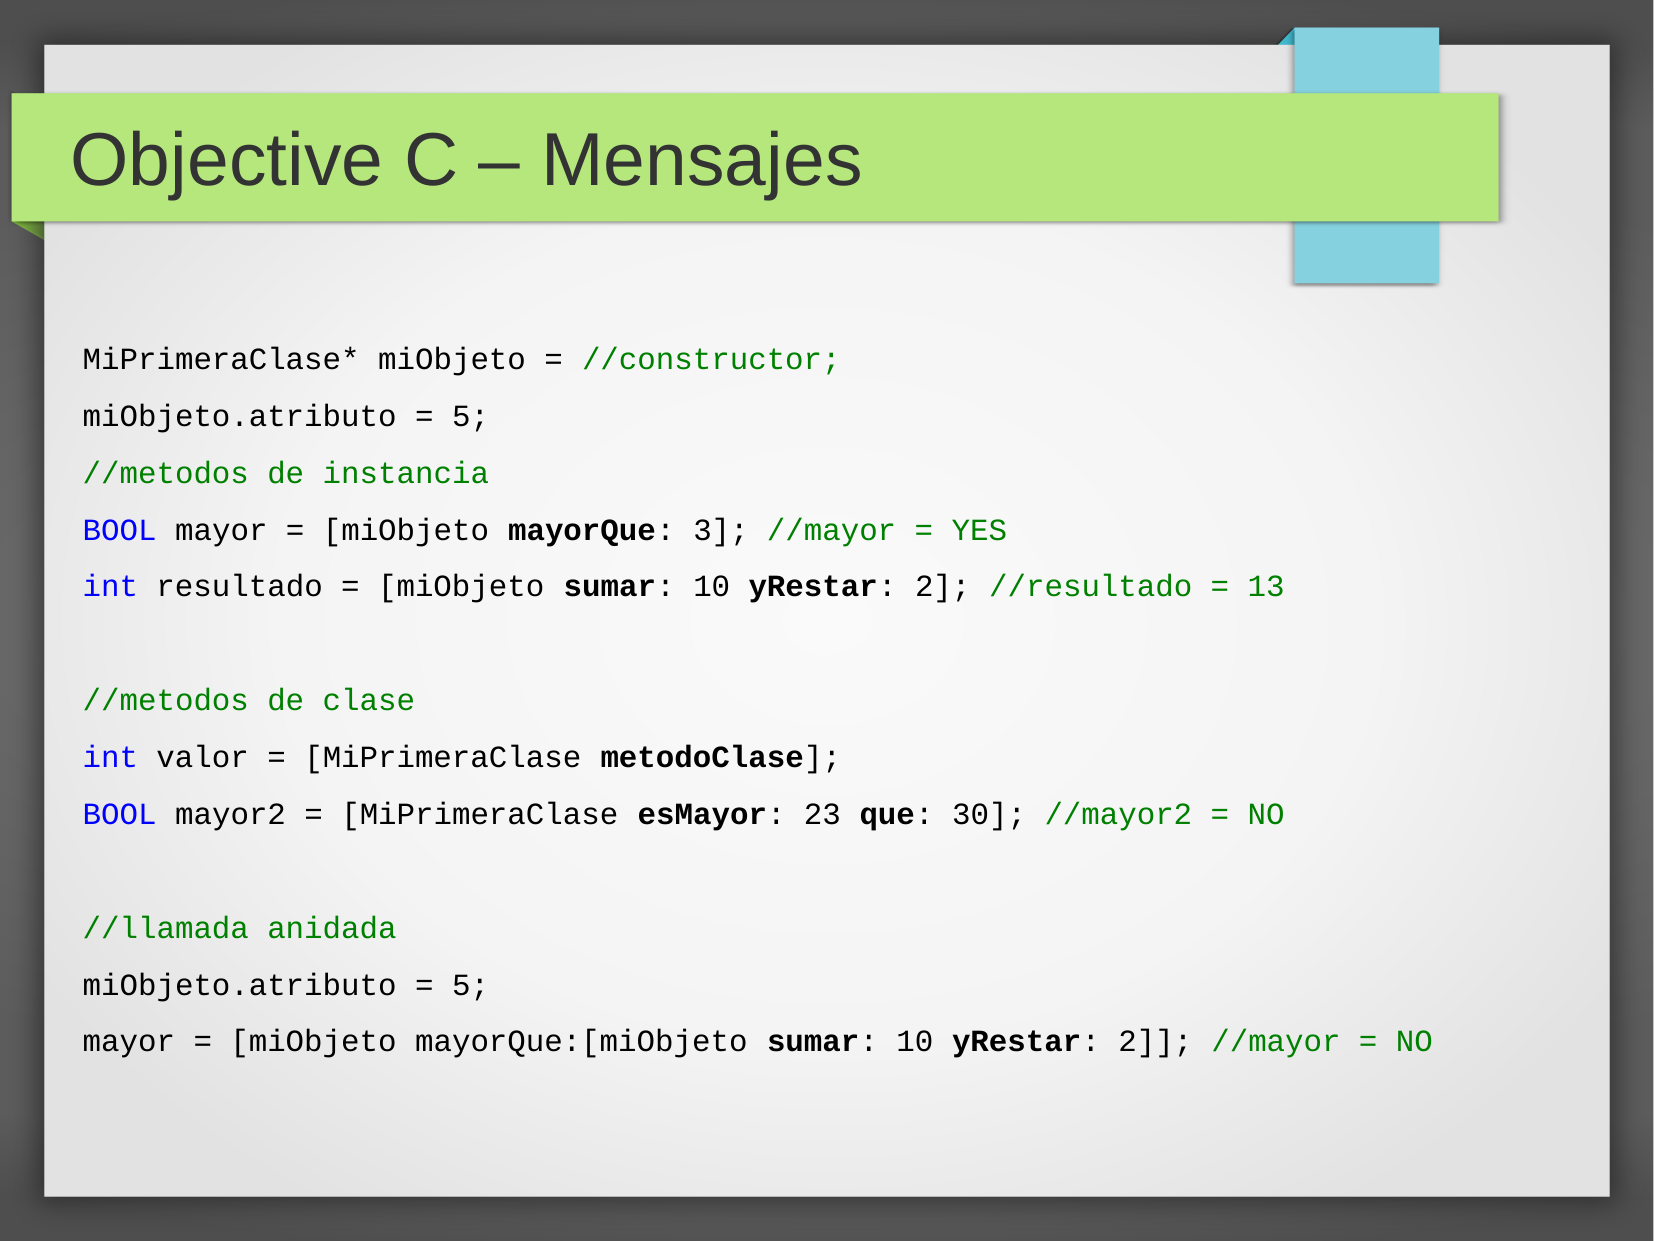

# Objective C – Mensajes
MiPrimeraClase* miObjeto = //constructor;
miObjeto.atributo = 5;
//metodos de instancia
BOOL mayor = [miObjeto mayorQue: 3]; //mayor = YES
int resultado = [miObjeto sumar: 10 yRestar: 2]; //resultado = 13
//metodos de clase
int valor = [MiPrimeraClase metodoClase];
BOOL mayor2 = [MiPrimeraClase esMayor: 23 que: 30]; //mayor2 = NO
//llamada anidada
miObjeto.atributo = 5;
mayor = [miObjeto mayorQue:[miObjeto sumar: 10 yRestar: 2]]; //mayor = NO